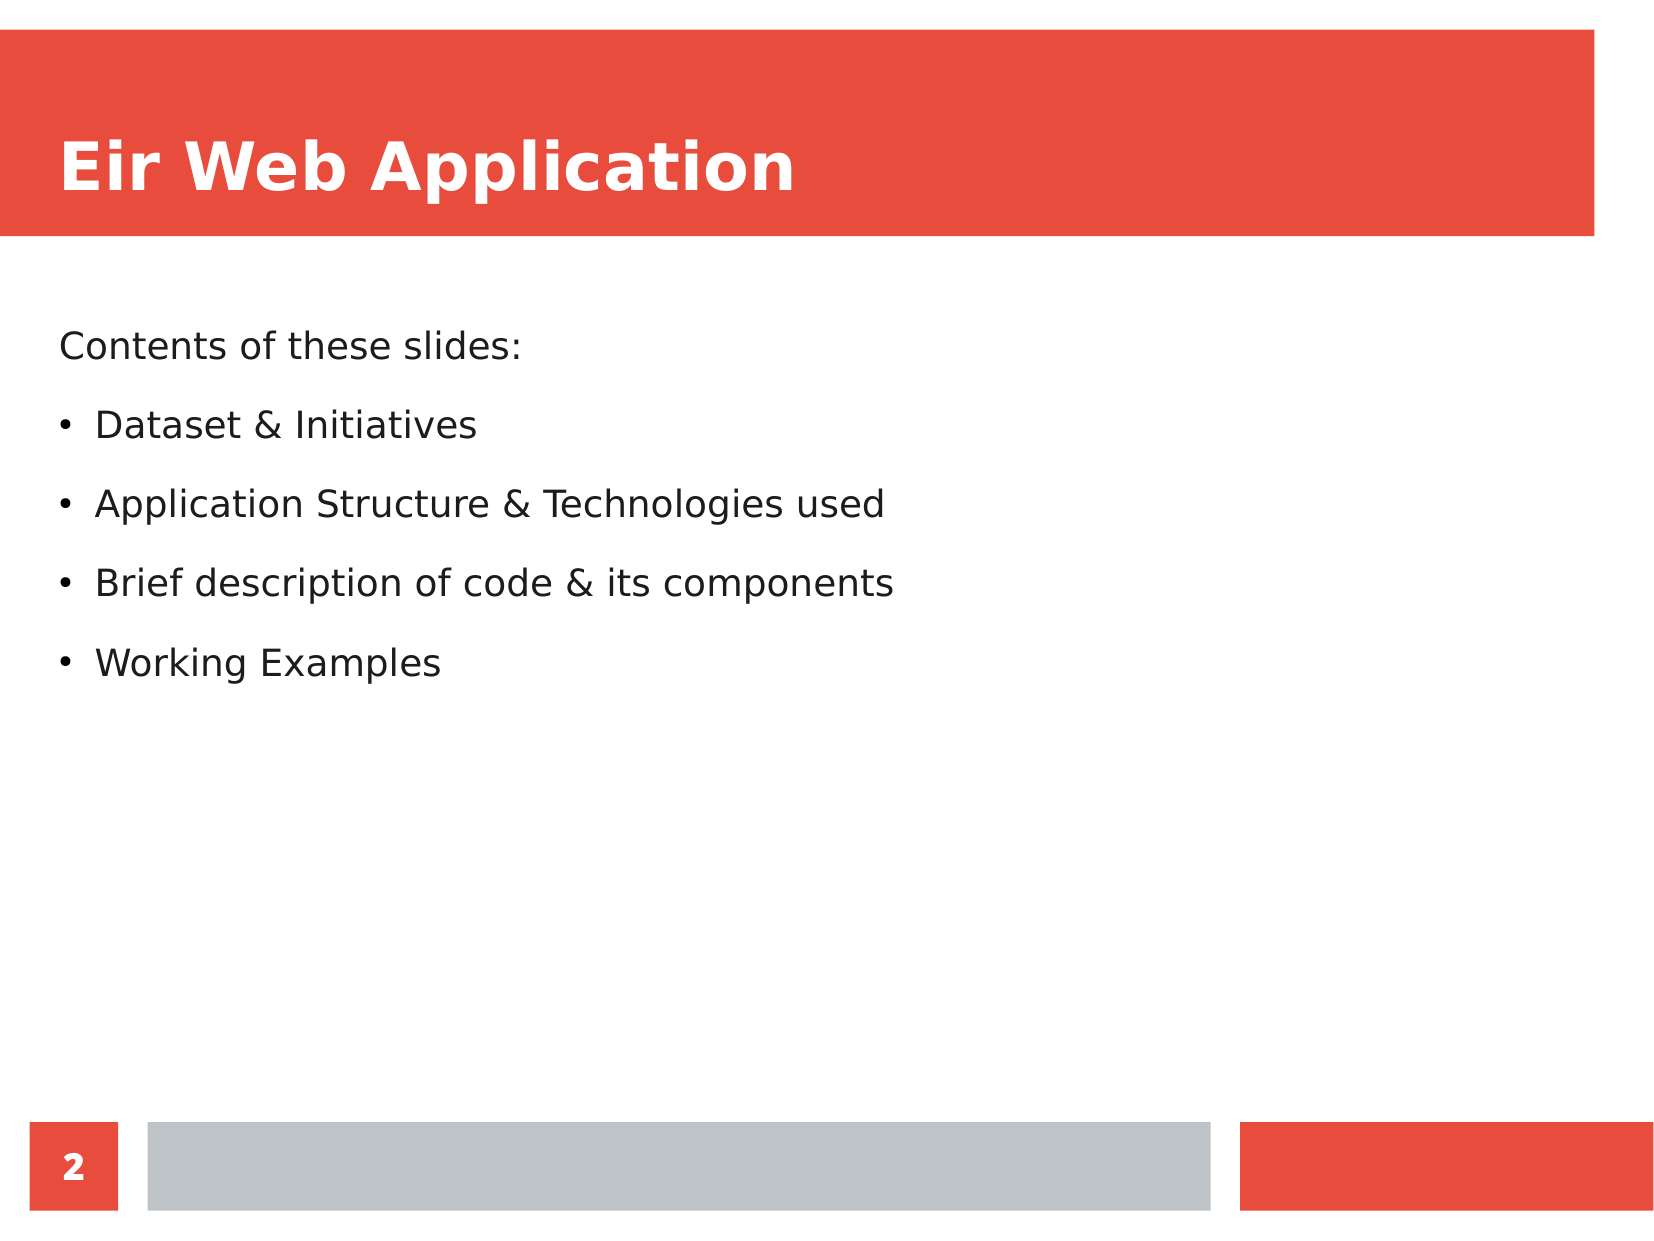

# Eir Web Application
Contents of these slides:
Dataset & Initiatives
Application Structure & Technologies used
Brief description of code & its components
Working Examples
2